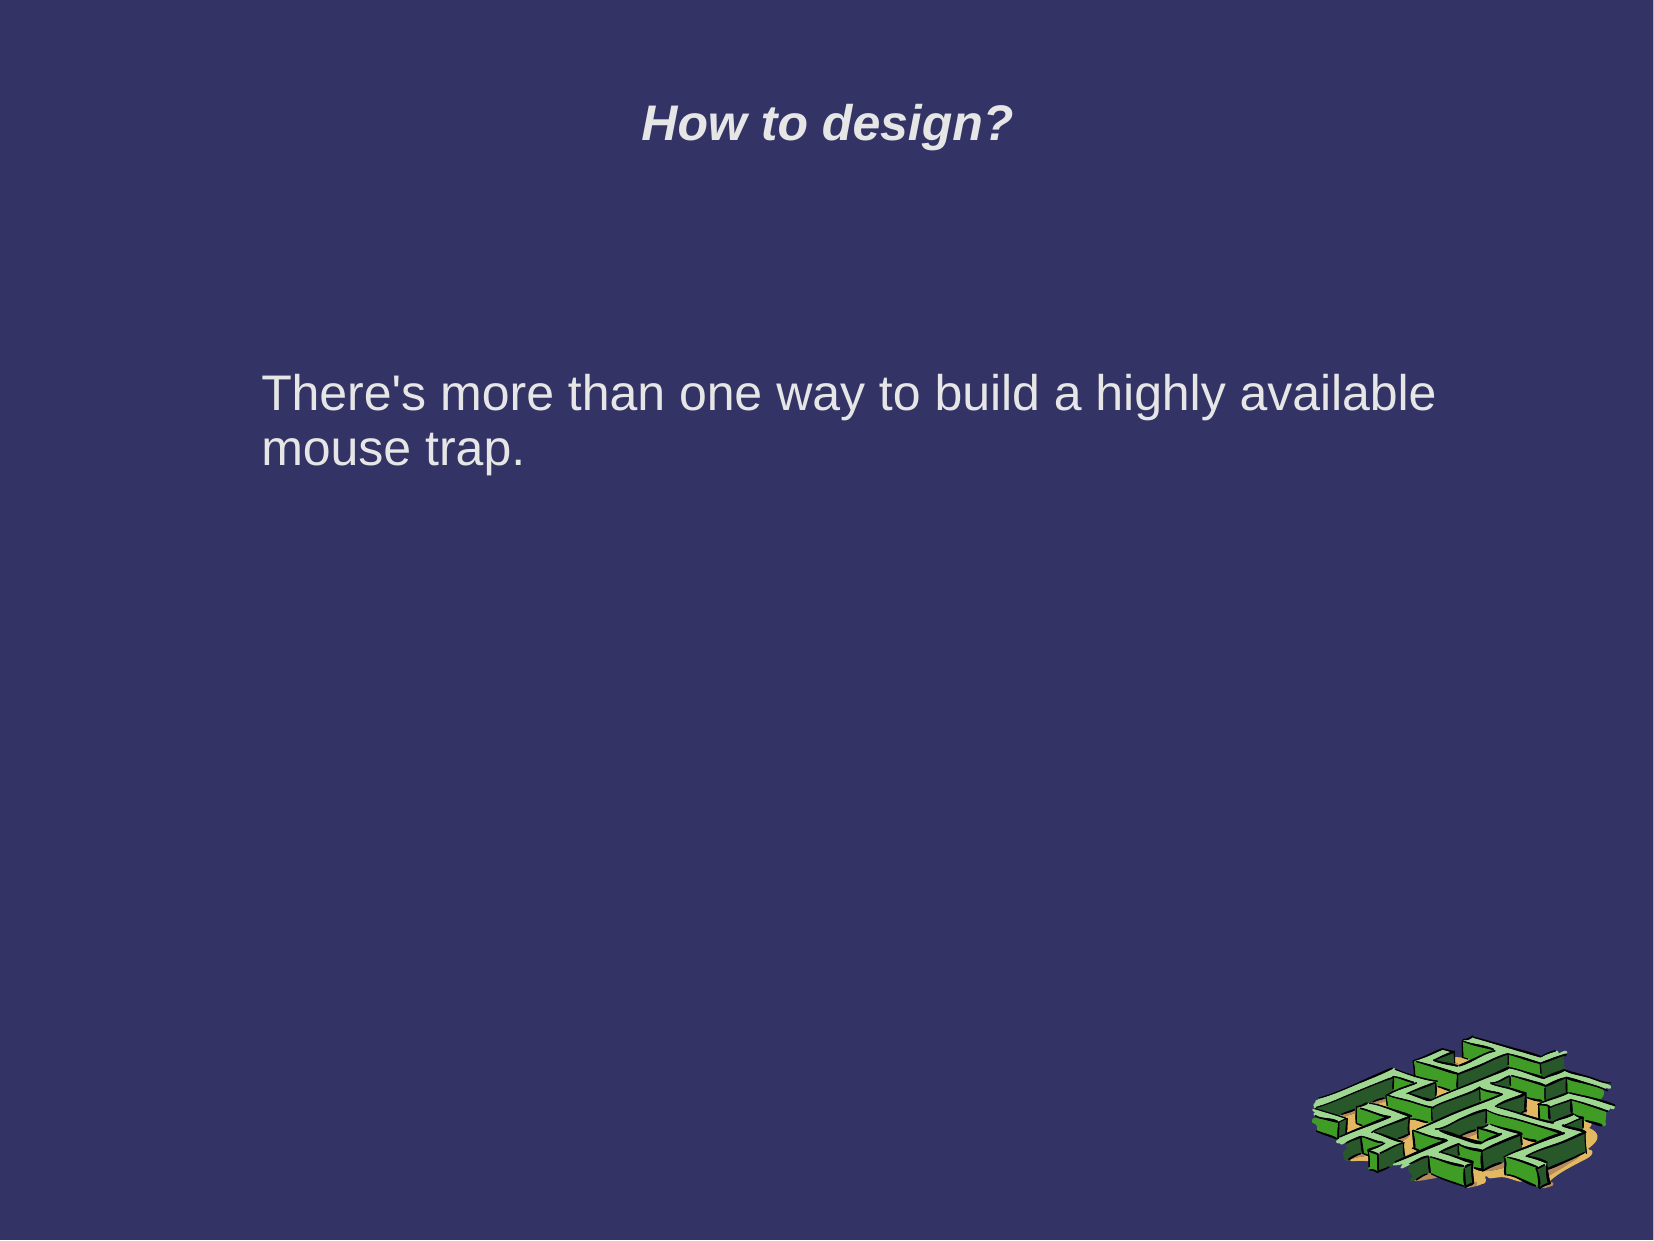

# How to design?
There's more than one way to build a highly available mouse trap.